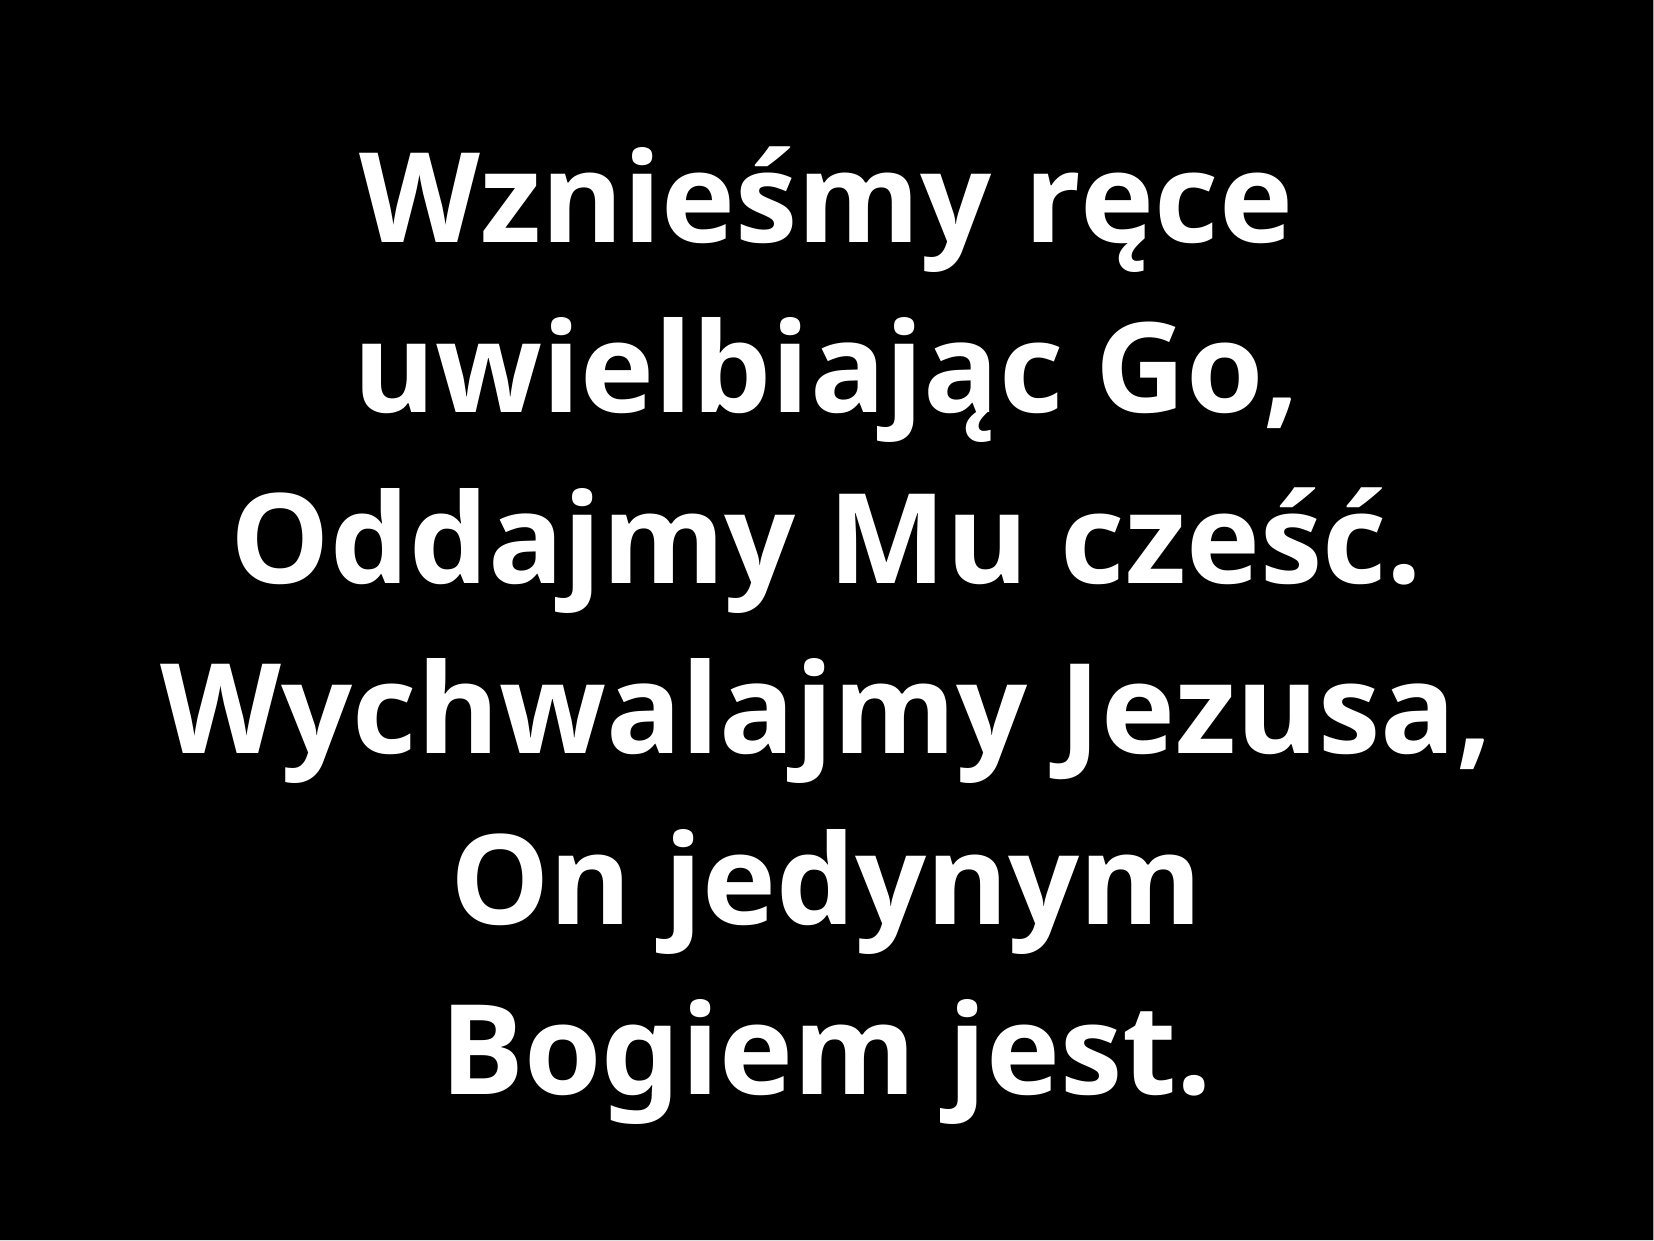

# Wznieśmy ręce uwielbiając Go, Oddajmy Mu cześć. Wychwalajmy Jezusa, On jedynym Bogiem jest.